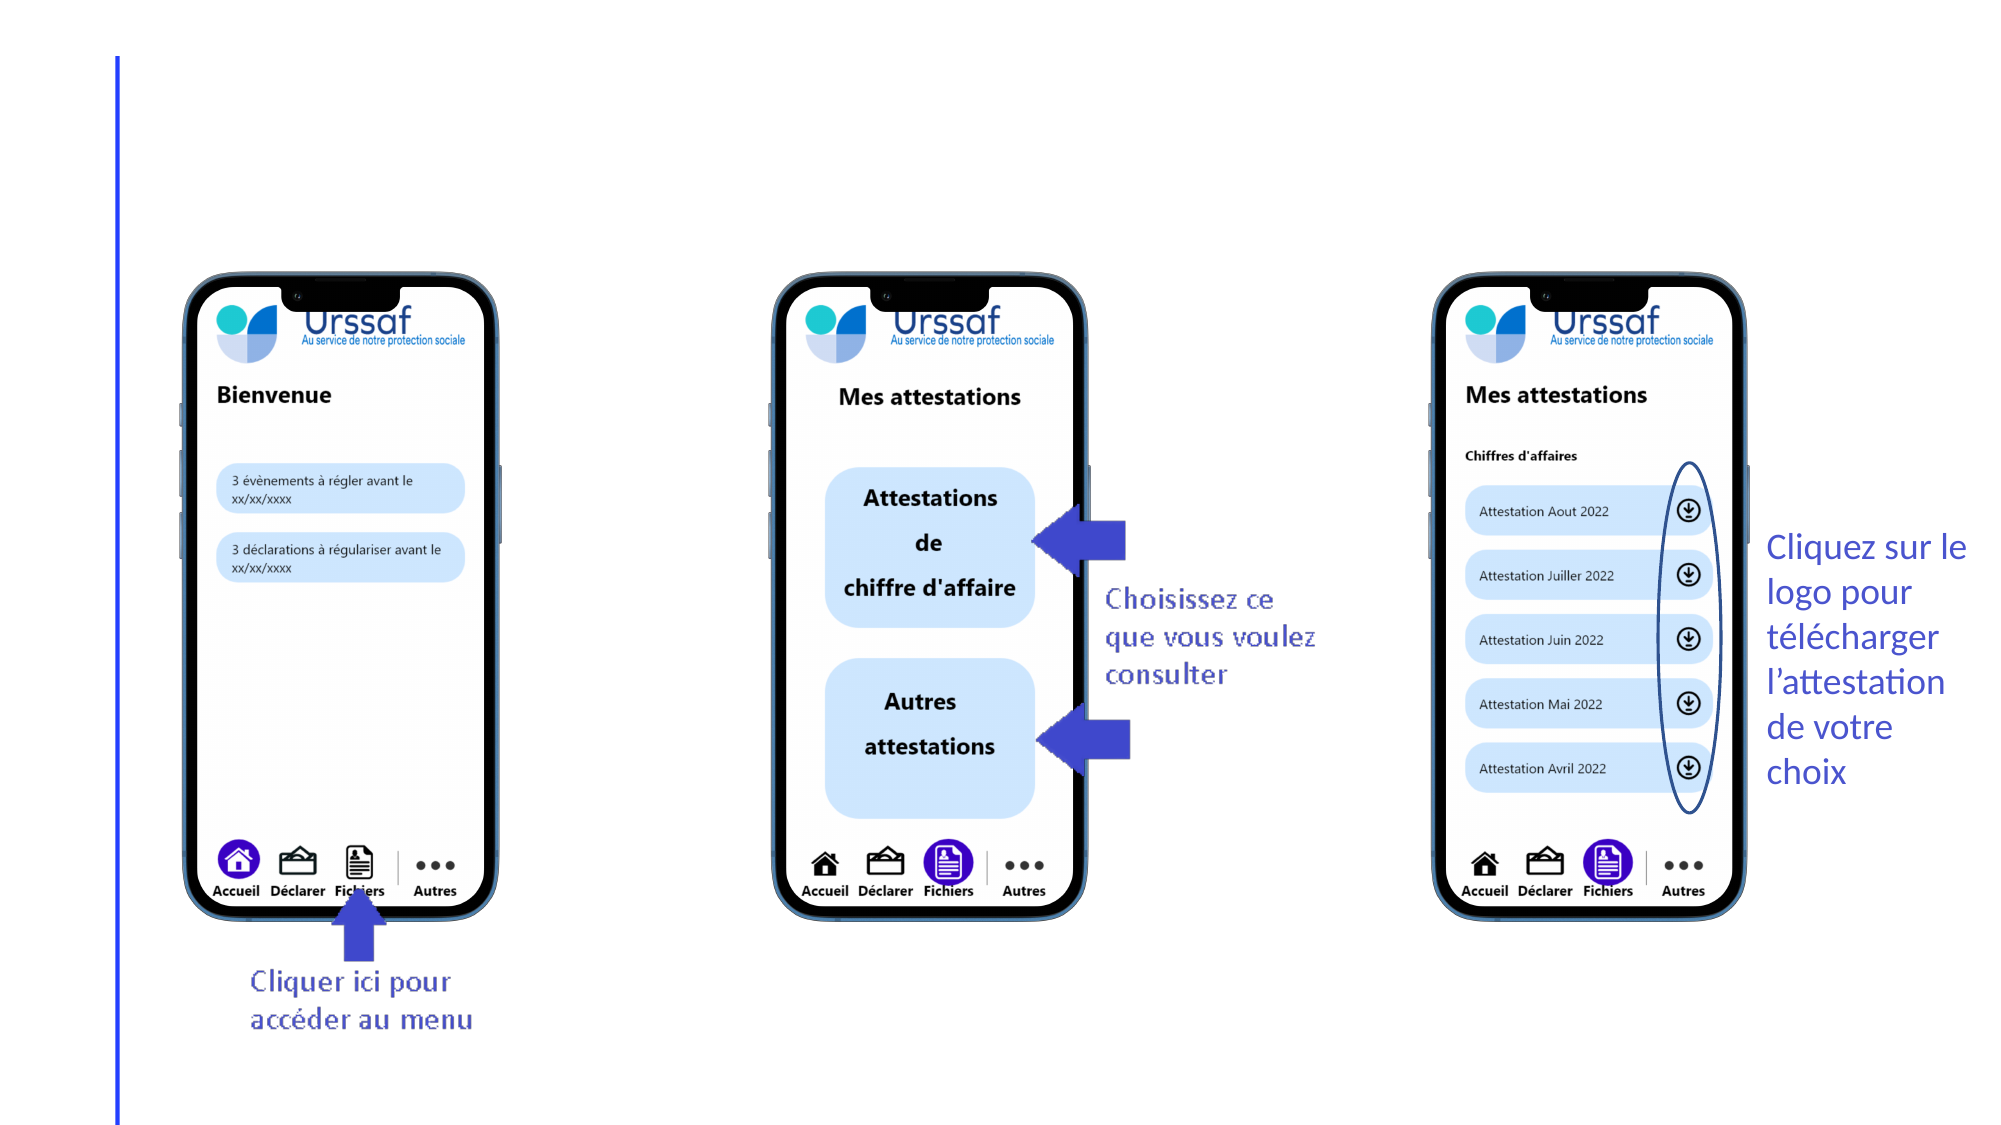

# Parcours utilisateur en image
Cliquez sur le logo pour télécharger l’attestation de votre choix